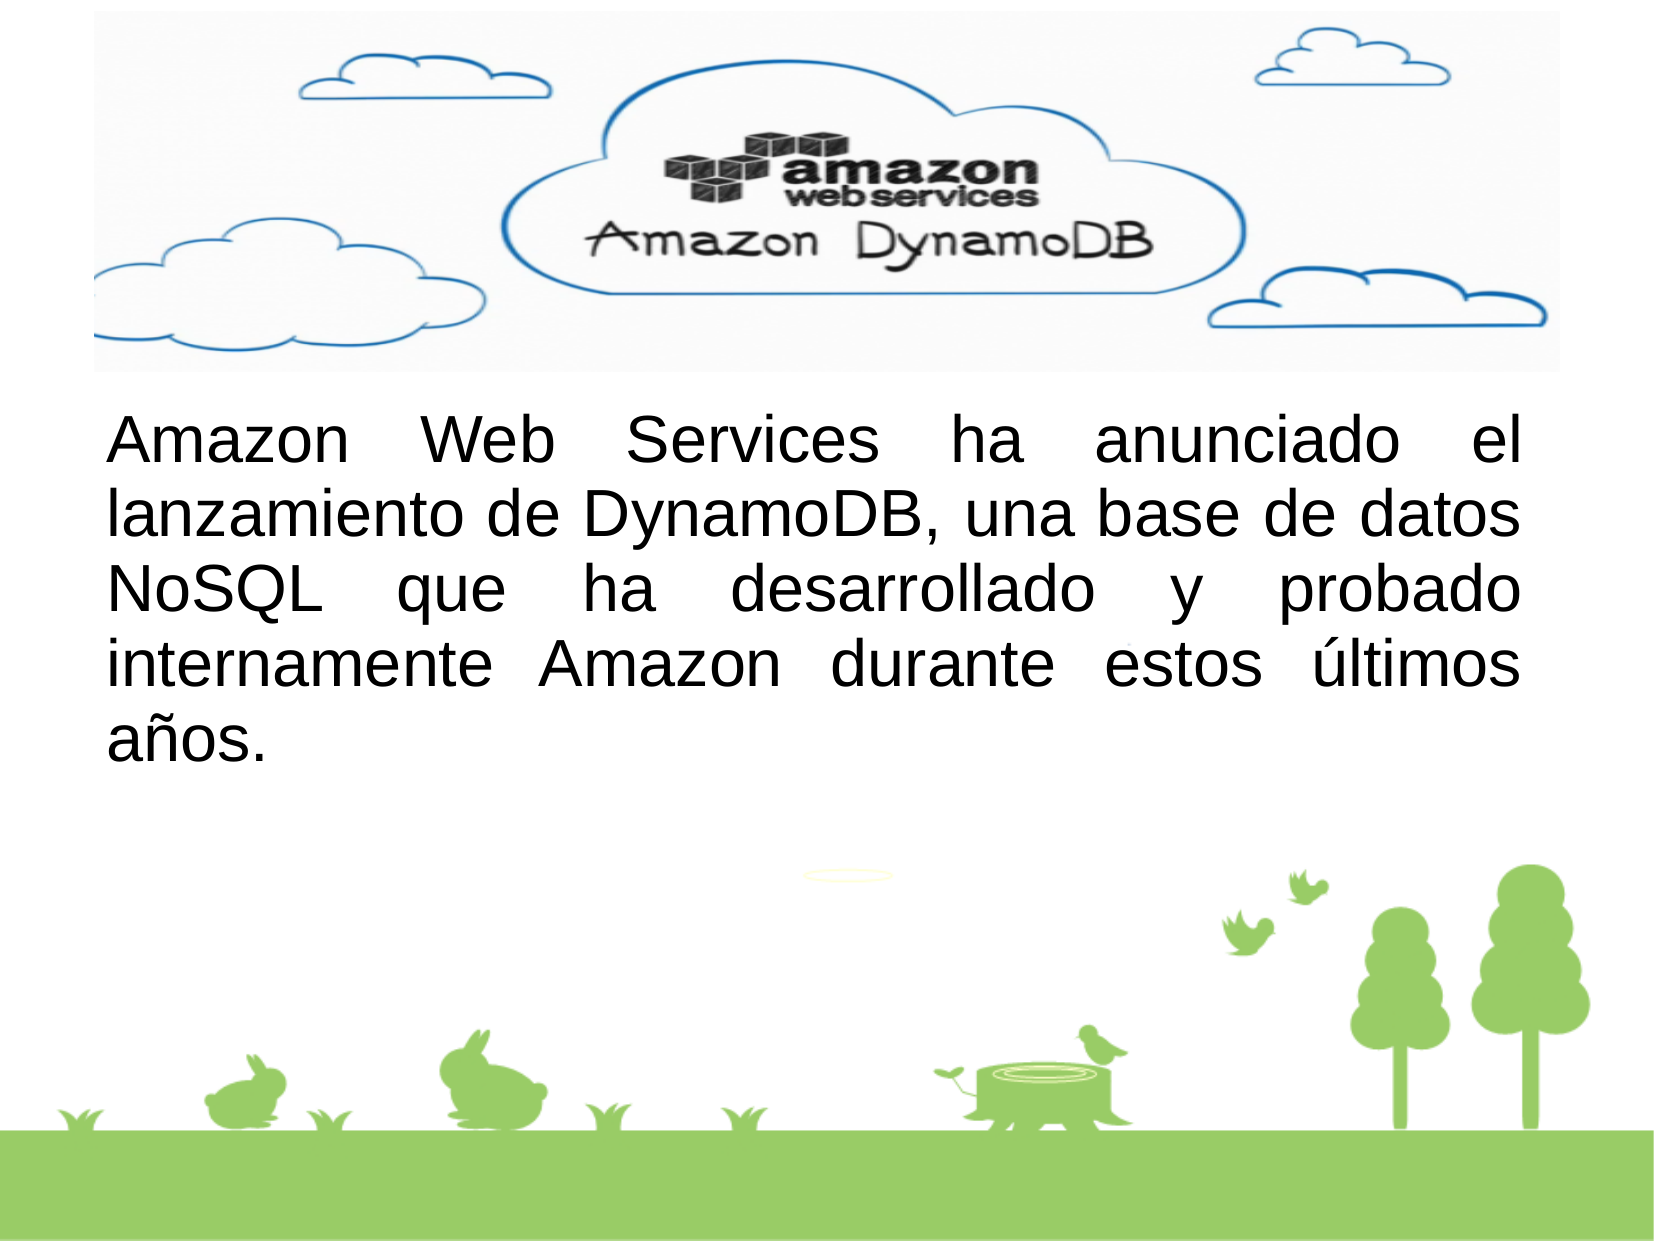

# Amazon Web Services ha anunciado el lanzamiento de DynamoDB, una base de datos NoSQL que ha desarrollado y probado internamente Amazon durante estos últimos años.